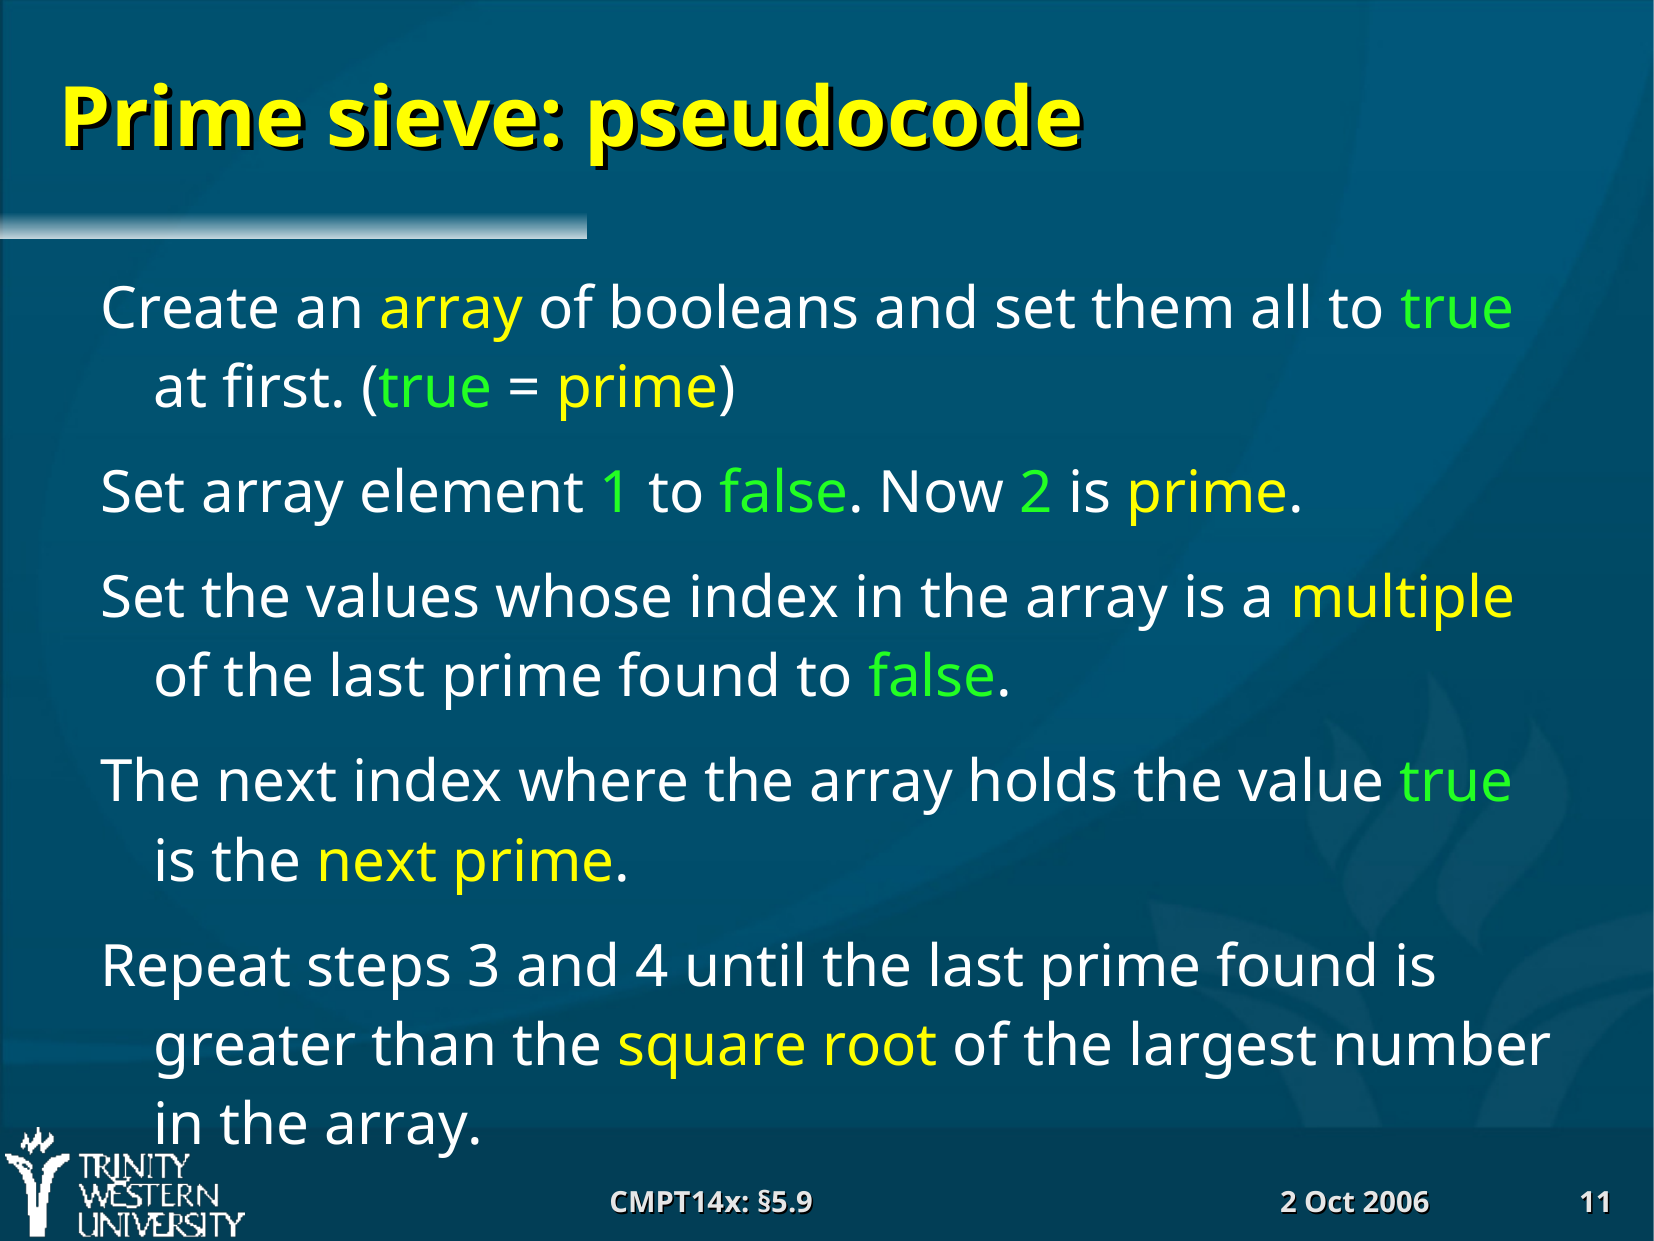

# Prime sieve: pseudocode
Create an array of booleans and set them all to true at first. (true = prime)
Set array element 1 to false. Now 2 is prime.
Set the values whose index in the array is a multiple of the last prime found to false.
The next index where the array holds the value true is the next prime.
Repeat steps 3 and 4 until the last prime found is greater than the square root of the largest number in the array.
CMPT14x: §5.9
2 Oct 2006
11